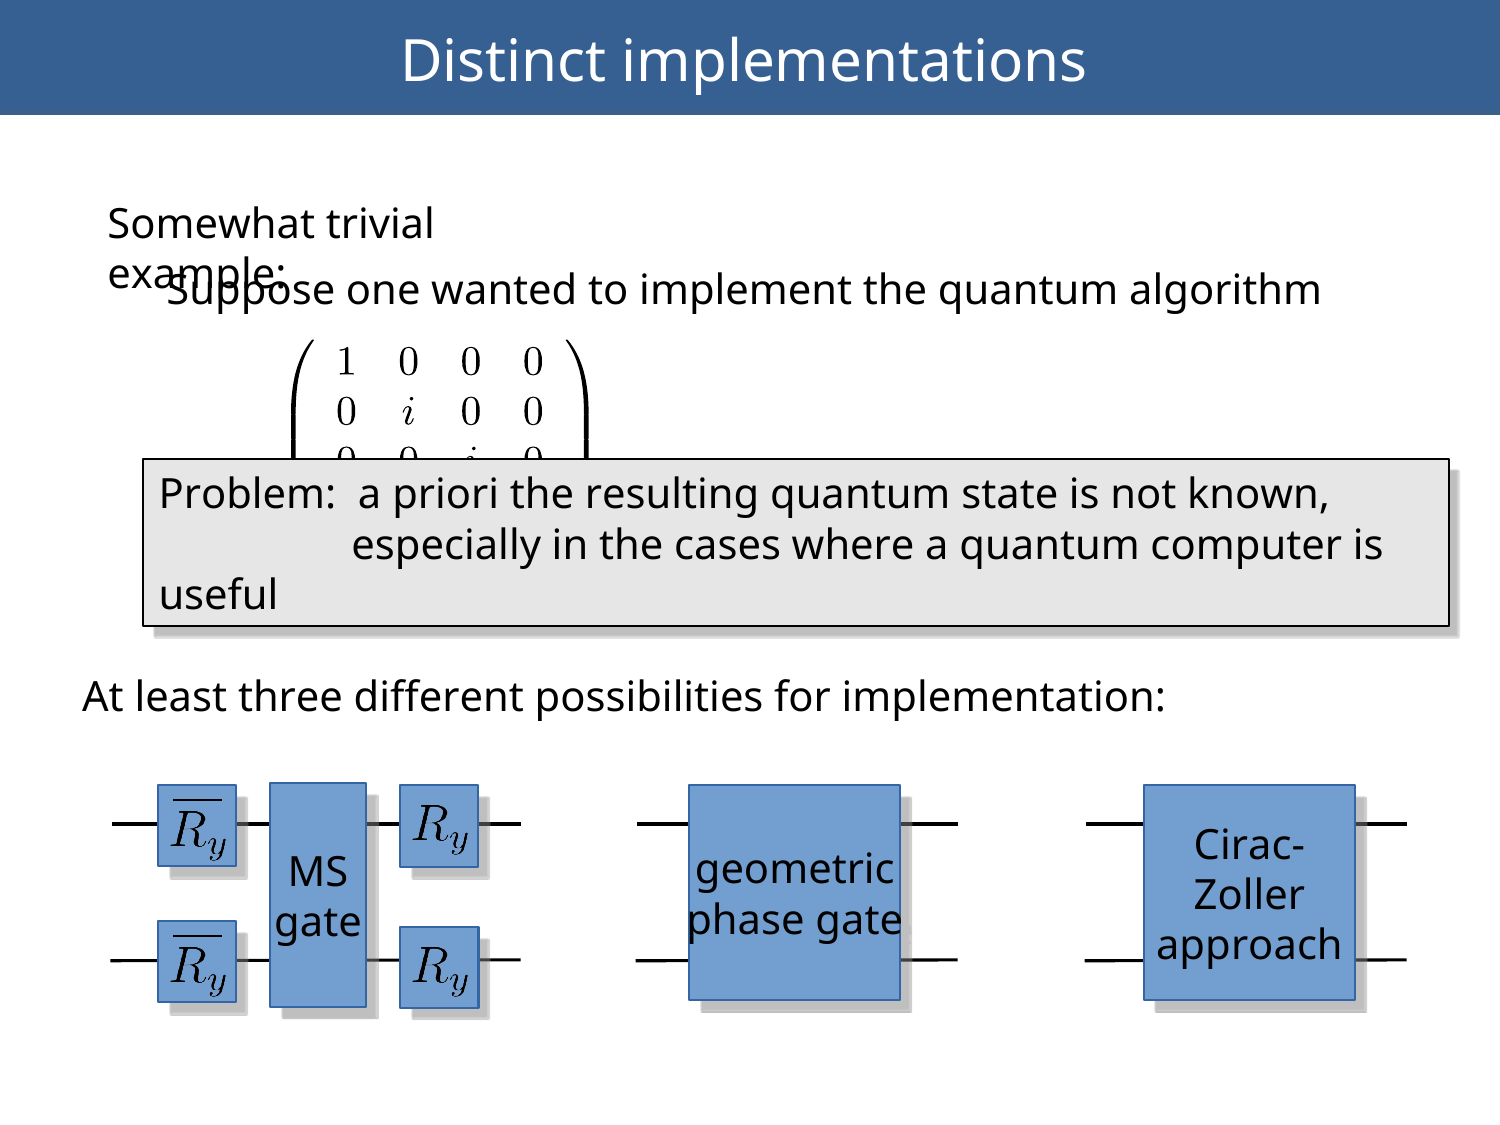

Distinct implementations
Somewhat trivial example:
Suppose one wanted to implement the quantum algorithm
Problem: a priori the resulting quantum state is not known,
		 especially in the cases where a quantum computer is useful
At least three different possibilities for implementation:
MS
gate
geometric
phase gate
Cirac-
Zoller
approach